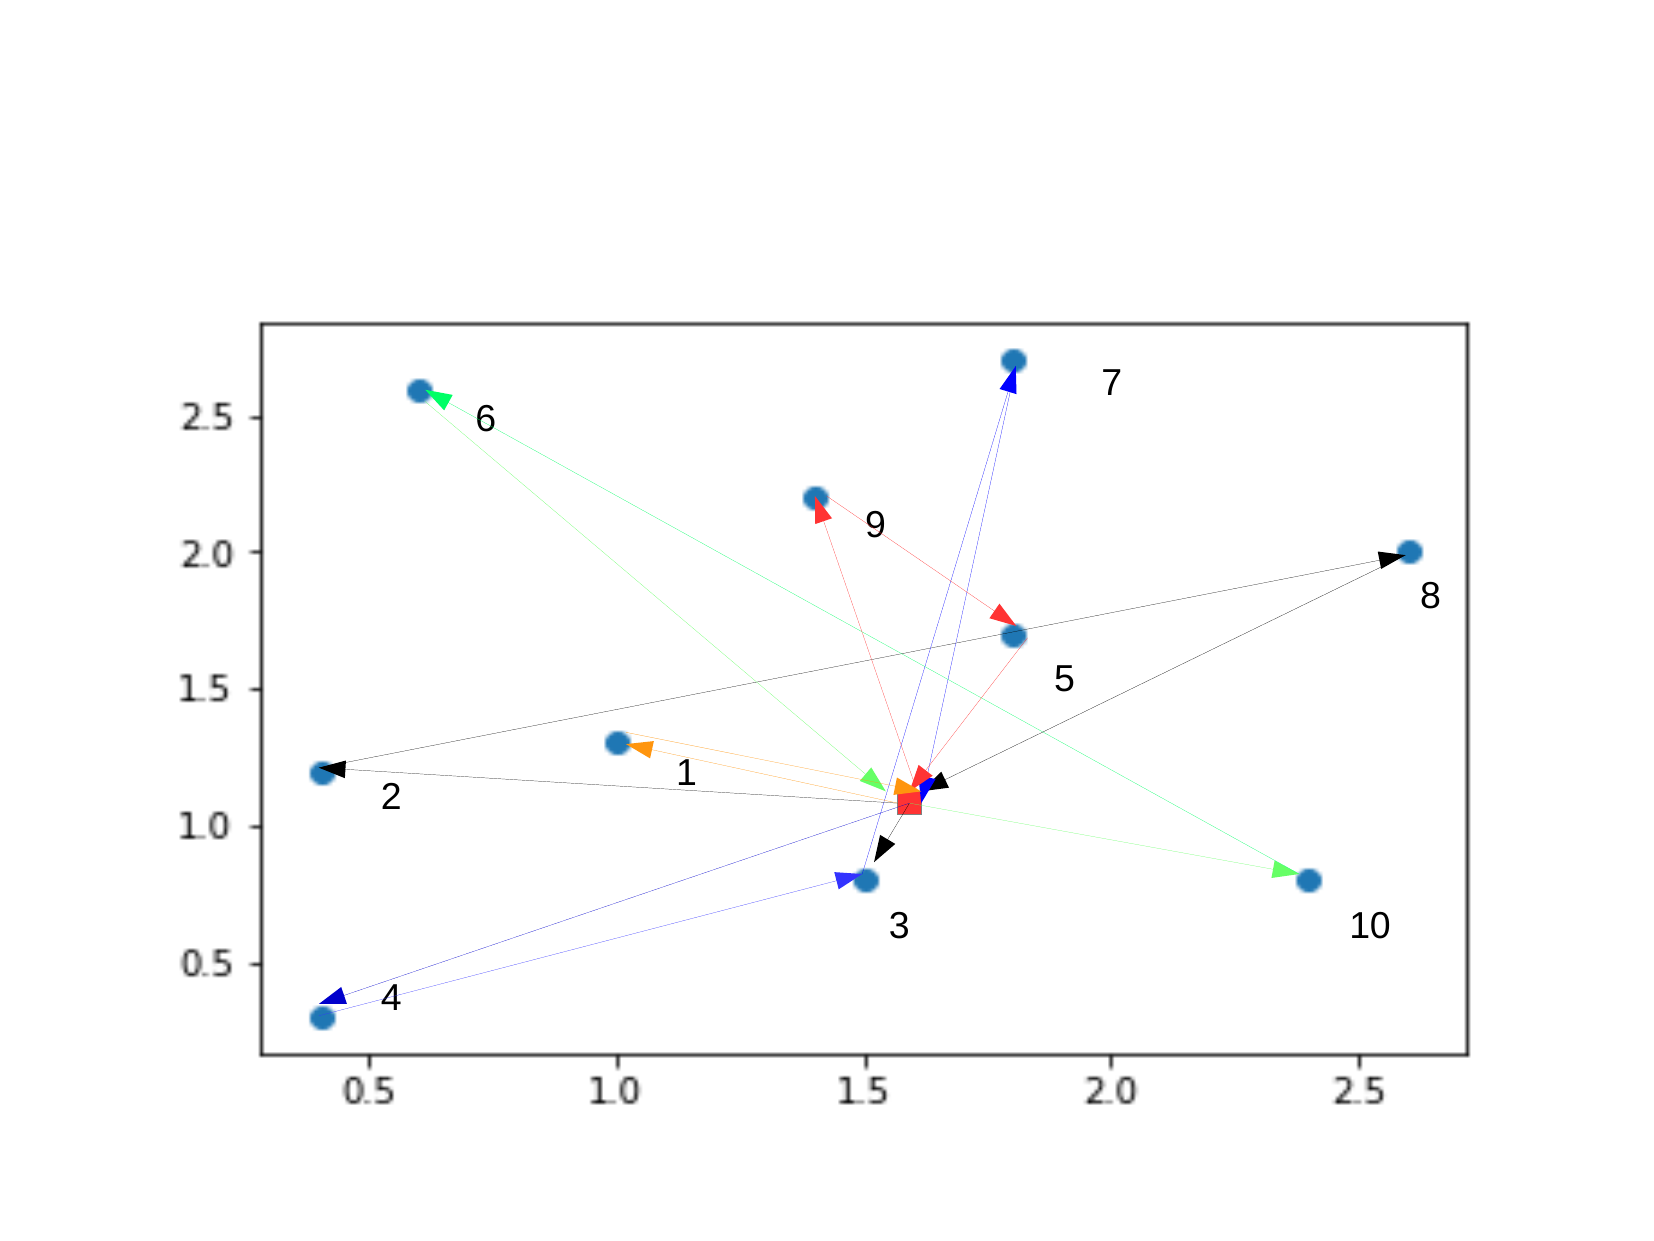

#
7
6
9
8
5
1
2
3
10
4